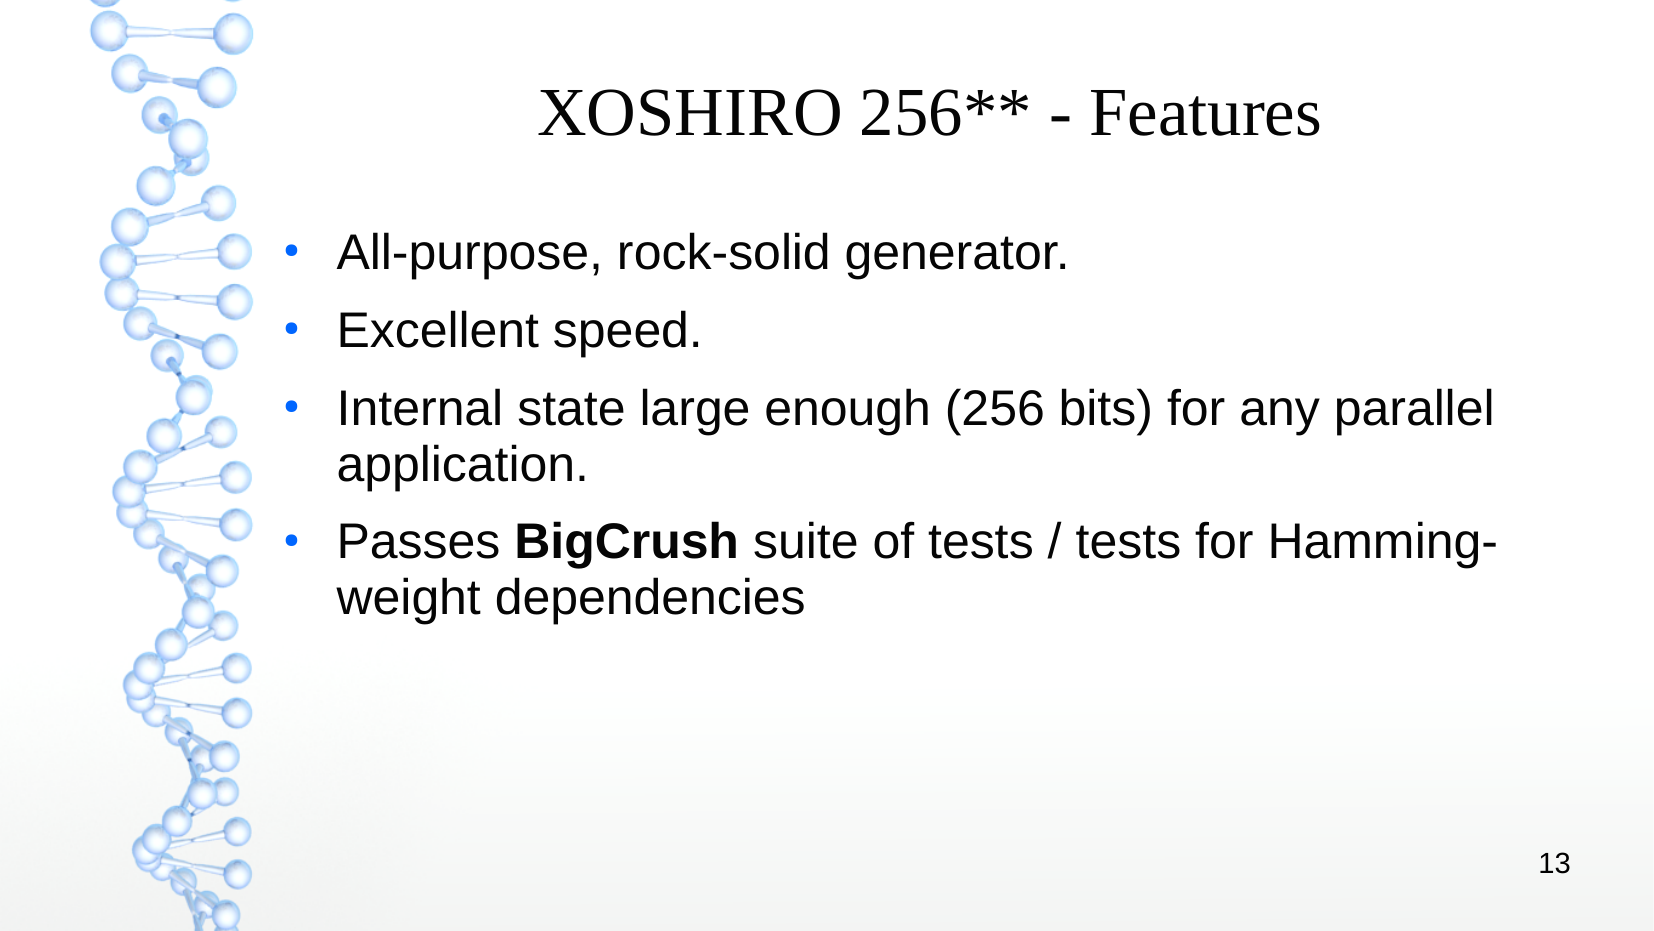

# XOSHIRO 256** - Features
All-purpose, rock-solid generator.
Excellent speed.
Internal state large enough (256 bits) for any parallel application.
Passes BigCrush suite of tests / tests for Hamming-weight dependencies
13